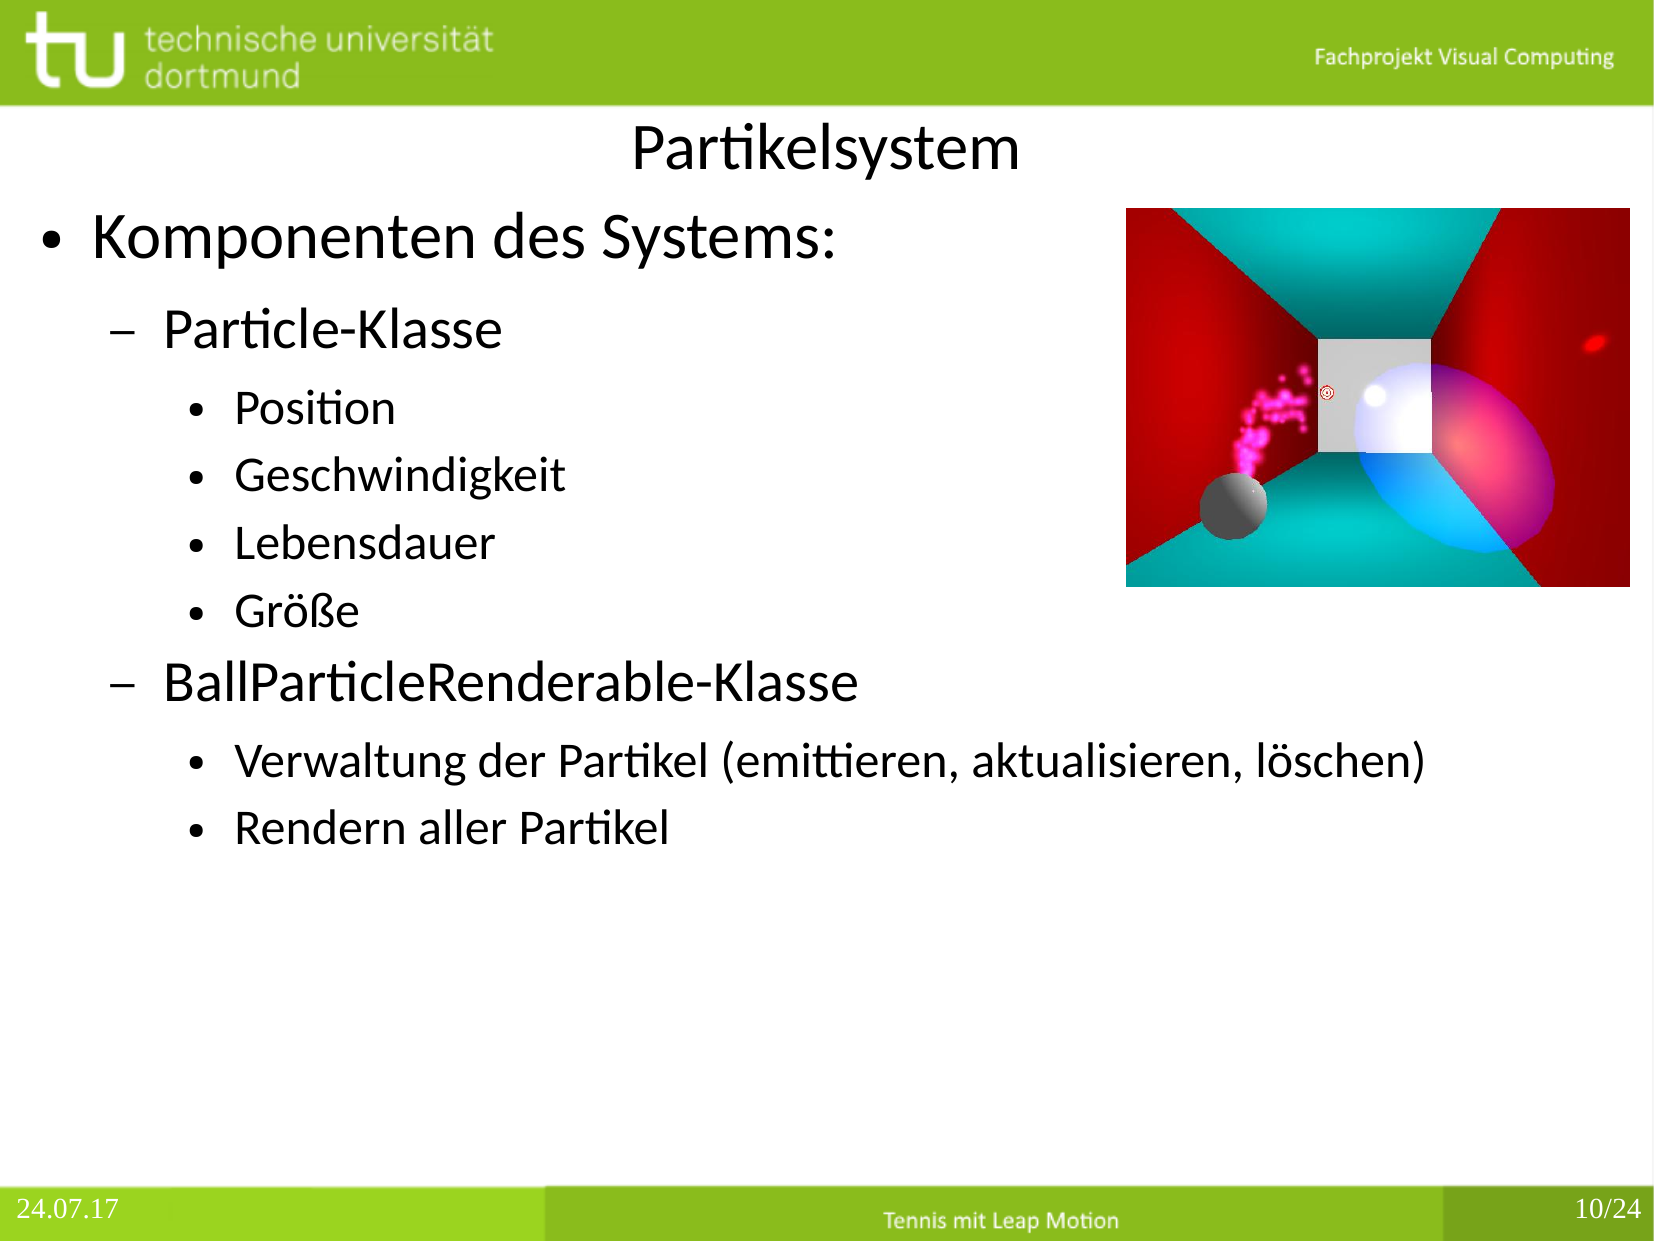

# Partikelsystem
Komponenten des Systems:
Particle-Klasse
Position
Geschwindigkeit
Lebensdauer
Größe
BallParticleRenderable-Klasse
Verwaltung der Partikel (emittieren, aktualisieren, löschen)
Rendern aller Partikel
24.07.17
10